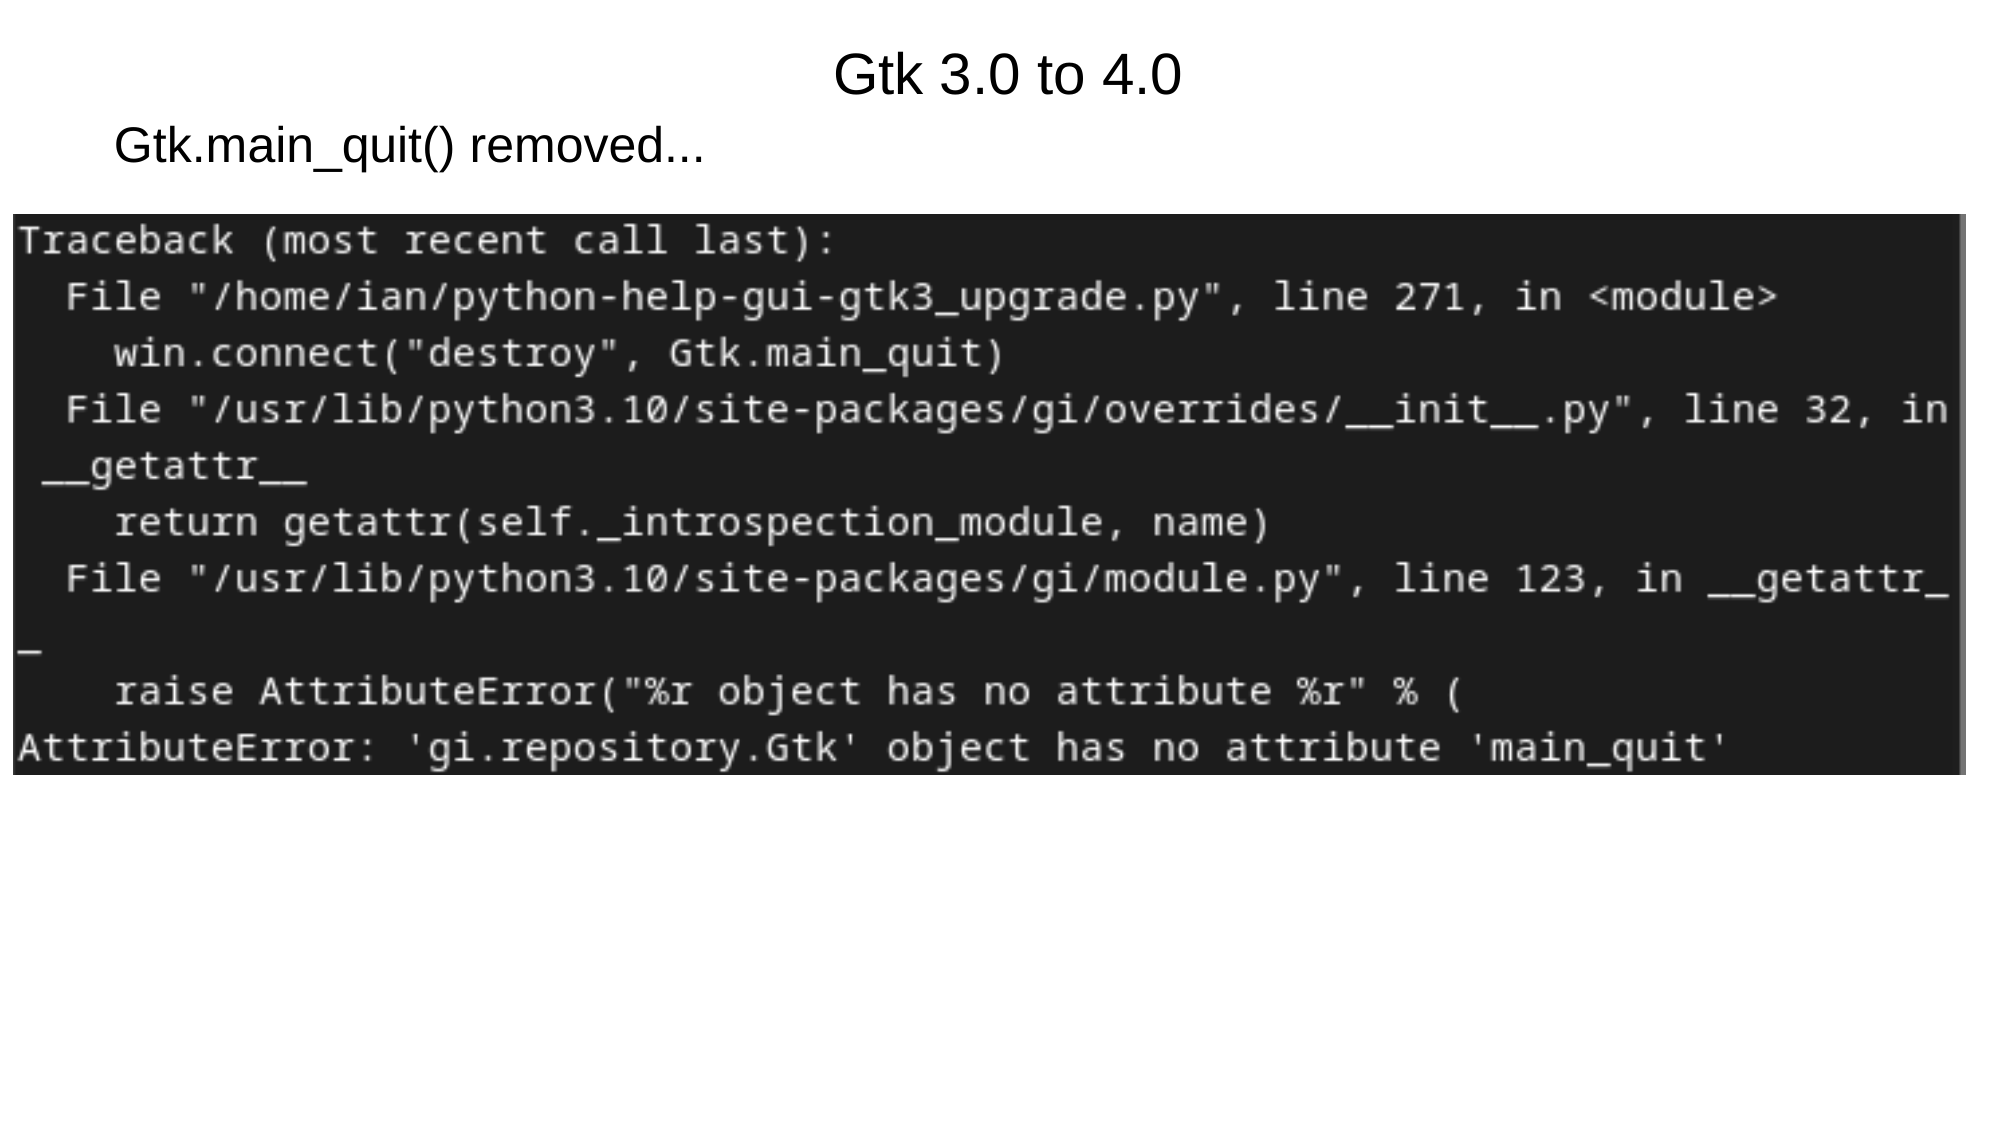

# Gtk 3.0 to 4.0
Gtk.main_quit() removed...